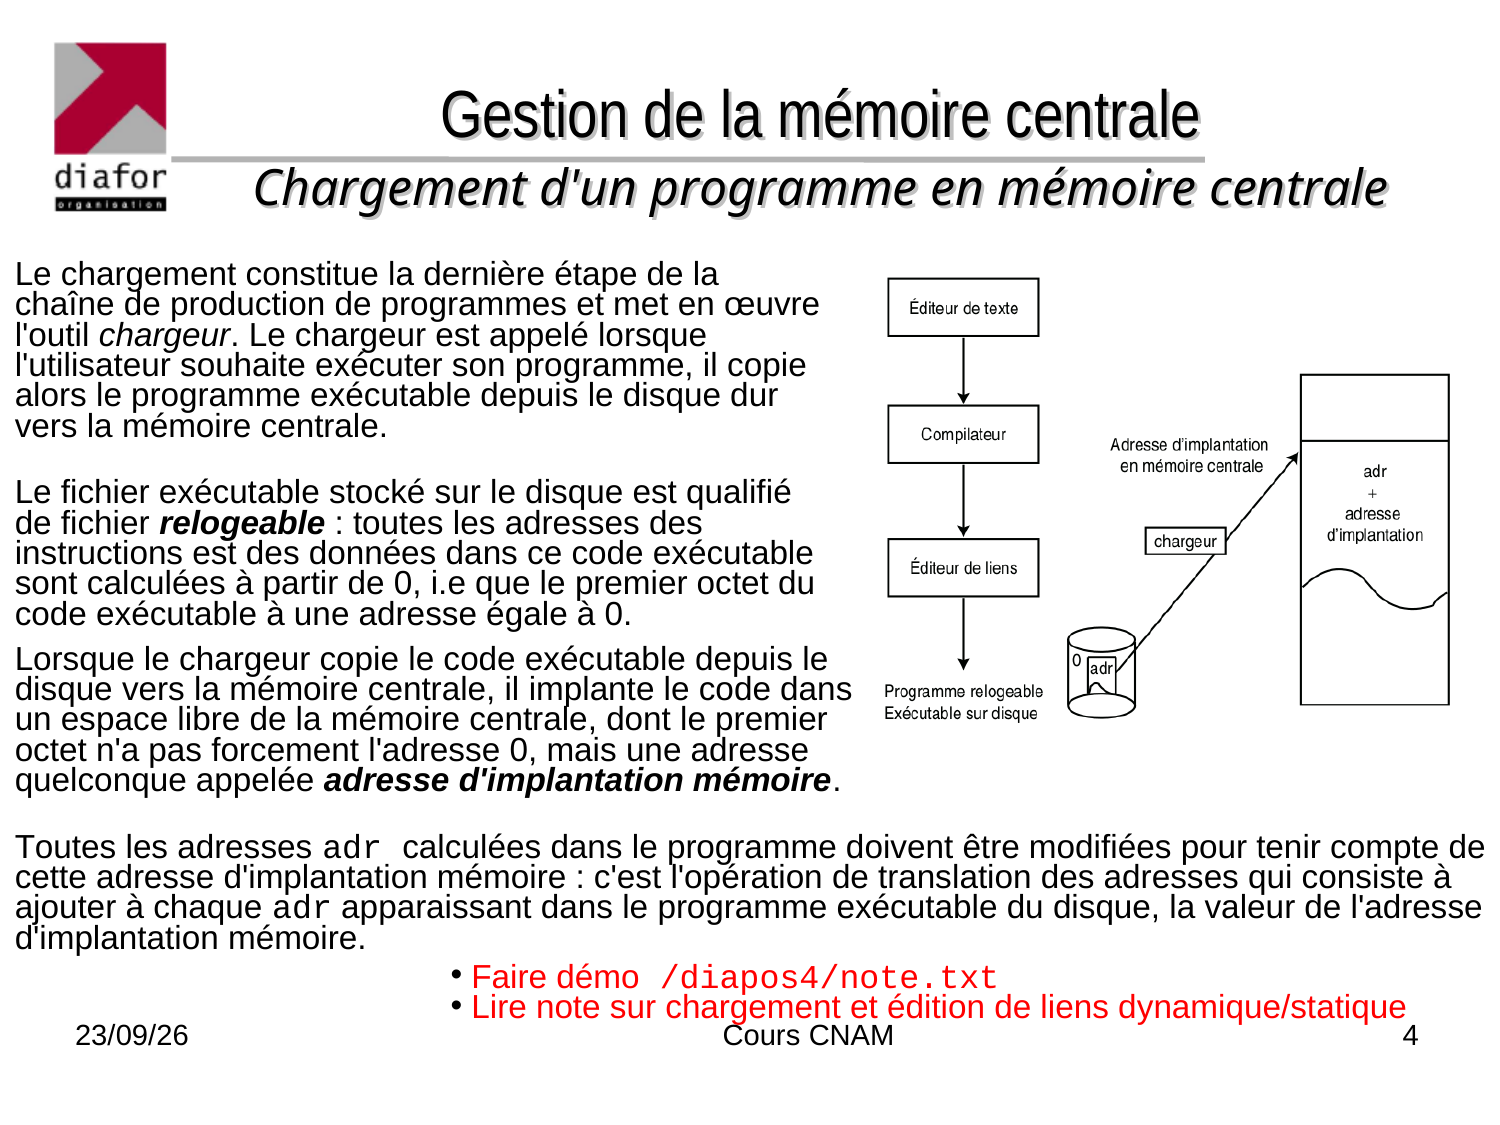

# Gestion de la mémoire centrale Chargement d'un programme en mémoire centrale
Le chargement constitue la dernière étape de la
chaîne de production de programmes et met en œuvre
l'outil chargeur. Le chargeur est appelé lorsque
l'utilisateur souhaite exécuter son programme, il copie
alors le programme exécutable depuis le disque dur
vers la mémoire centrale.
Le fichier exécutable stocké sur le disque est qualifié
de fichier relogeable : toutes les adresses des instructions est des données dans ce code exécutable sont calculées à partir de 0, i.e que le premier octet du code exécutable à une adresse égale à 0.
Lorsque le chargeur copie le code exécutable depuis le
disque vers la mémoire centrale, il implante le code dans
un espace libre de la mémoire centrale, dont le premier
octet n'a pas forcement l'adresse 0, mais une adresse
quelconque appelée adresse d'implantation mémoire.
Toutes les adresses adr calculées dans le programme doivent être modifiées pour tenir compte de
cette adresse d'implantation mémoire : c'est l'opération de translation des adresses qui consiste à
ajouter à chaque adr apparaissant dans le programme exécutable du disque, la valeur de l'adresse
d'implantation mémoire.
 Faire démo /diapos4/note.txt
 Lire note sur chargement et édition de liens dynamique/statique
Cours CNAM
4